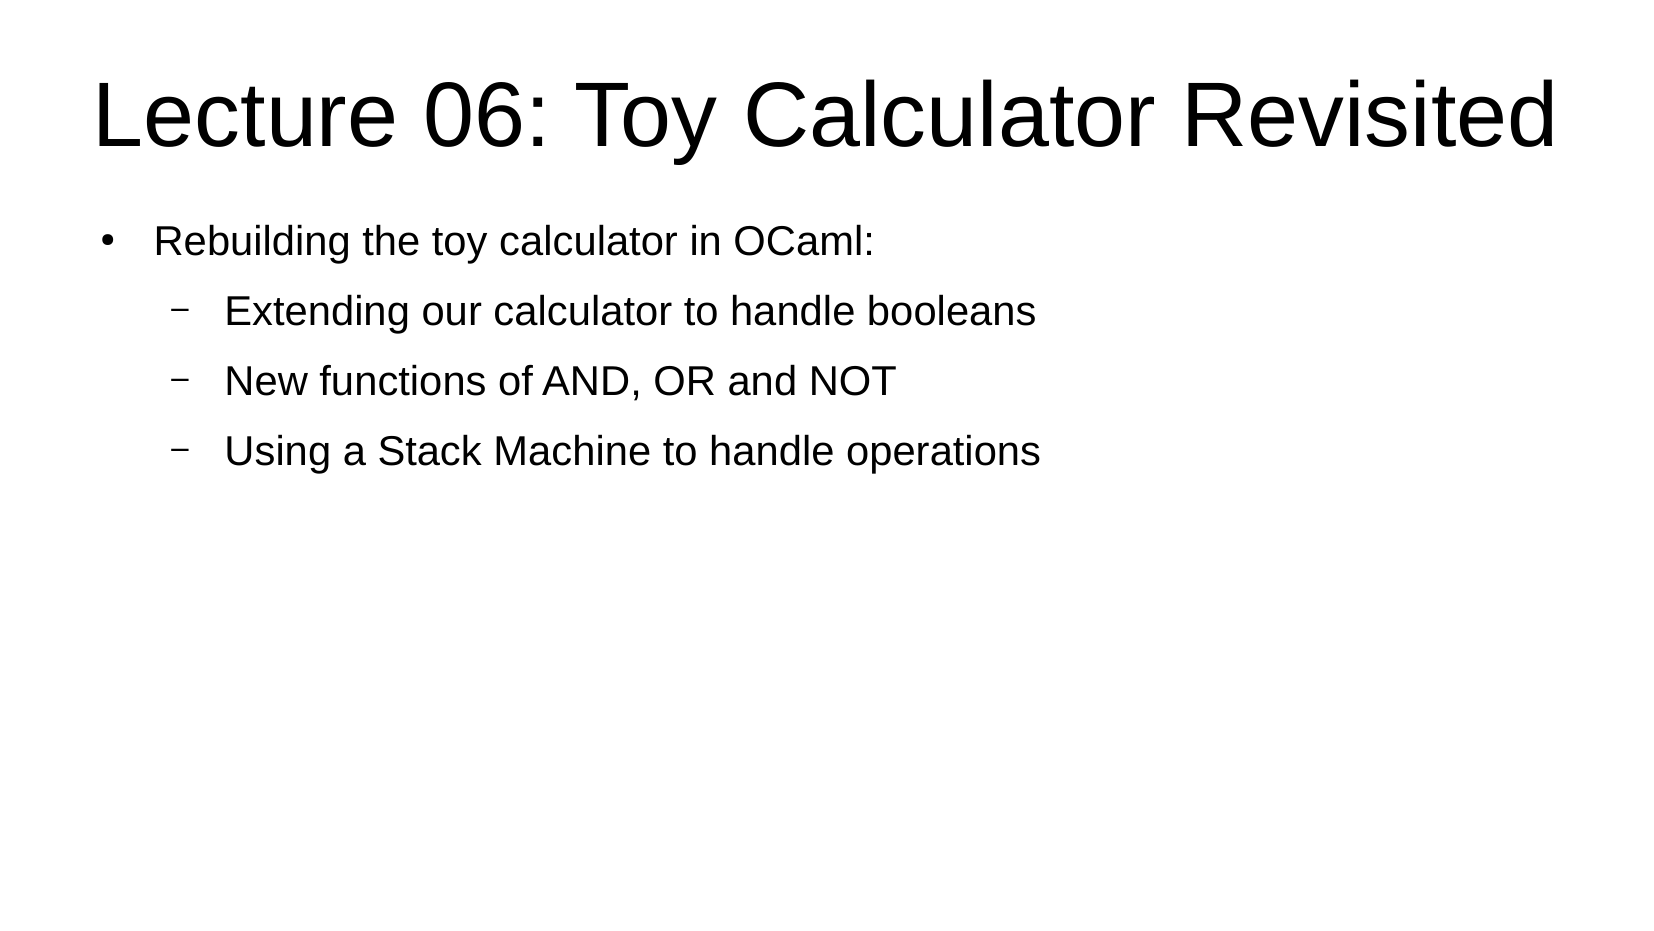

# Lecture 06: Toy Calculator Revisited
Rebuilding the toy calculator in OCaml:
Extending our calculator to handle booleans
New functions of AND, OR and NOT
Using a Stack Machine to handle operations